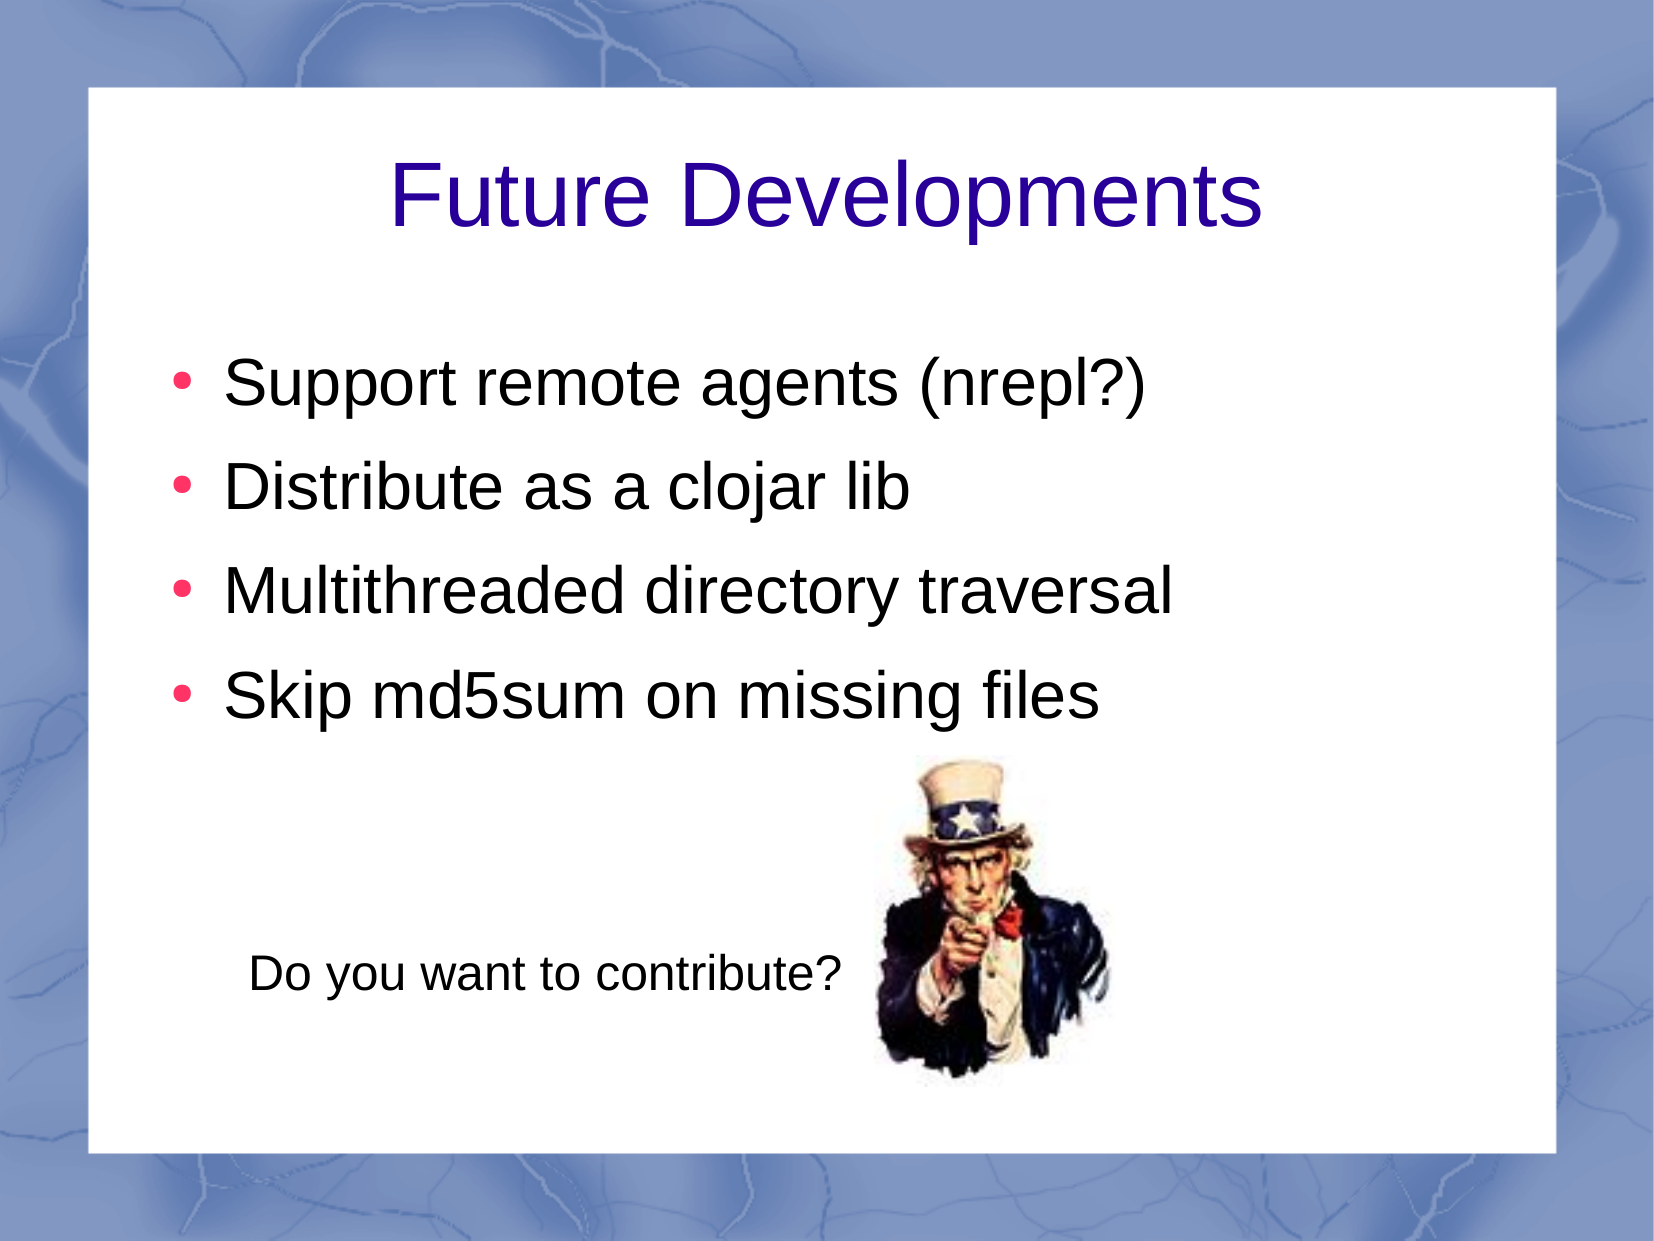

# Future Developments
Support remote agents (nrepl?)
Distribute as a clojar lib
Multithreaded directory traversal
Skip md5sum on missing files
Do you want to contribute?